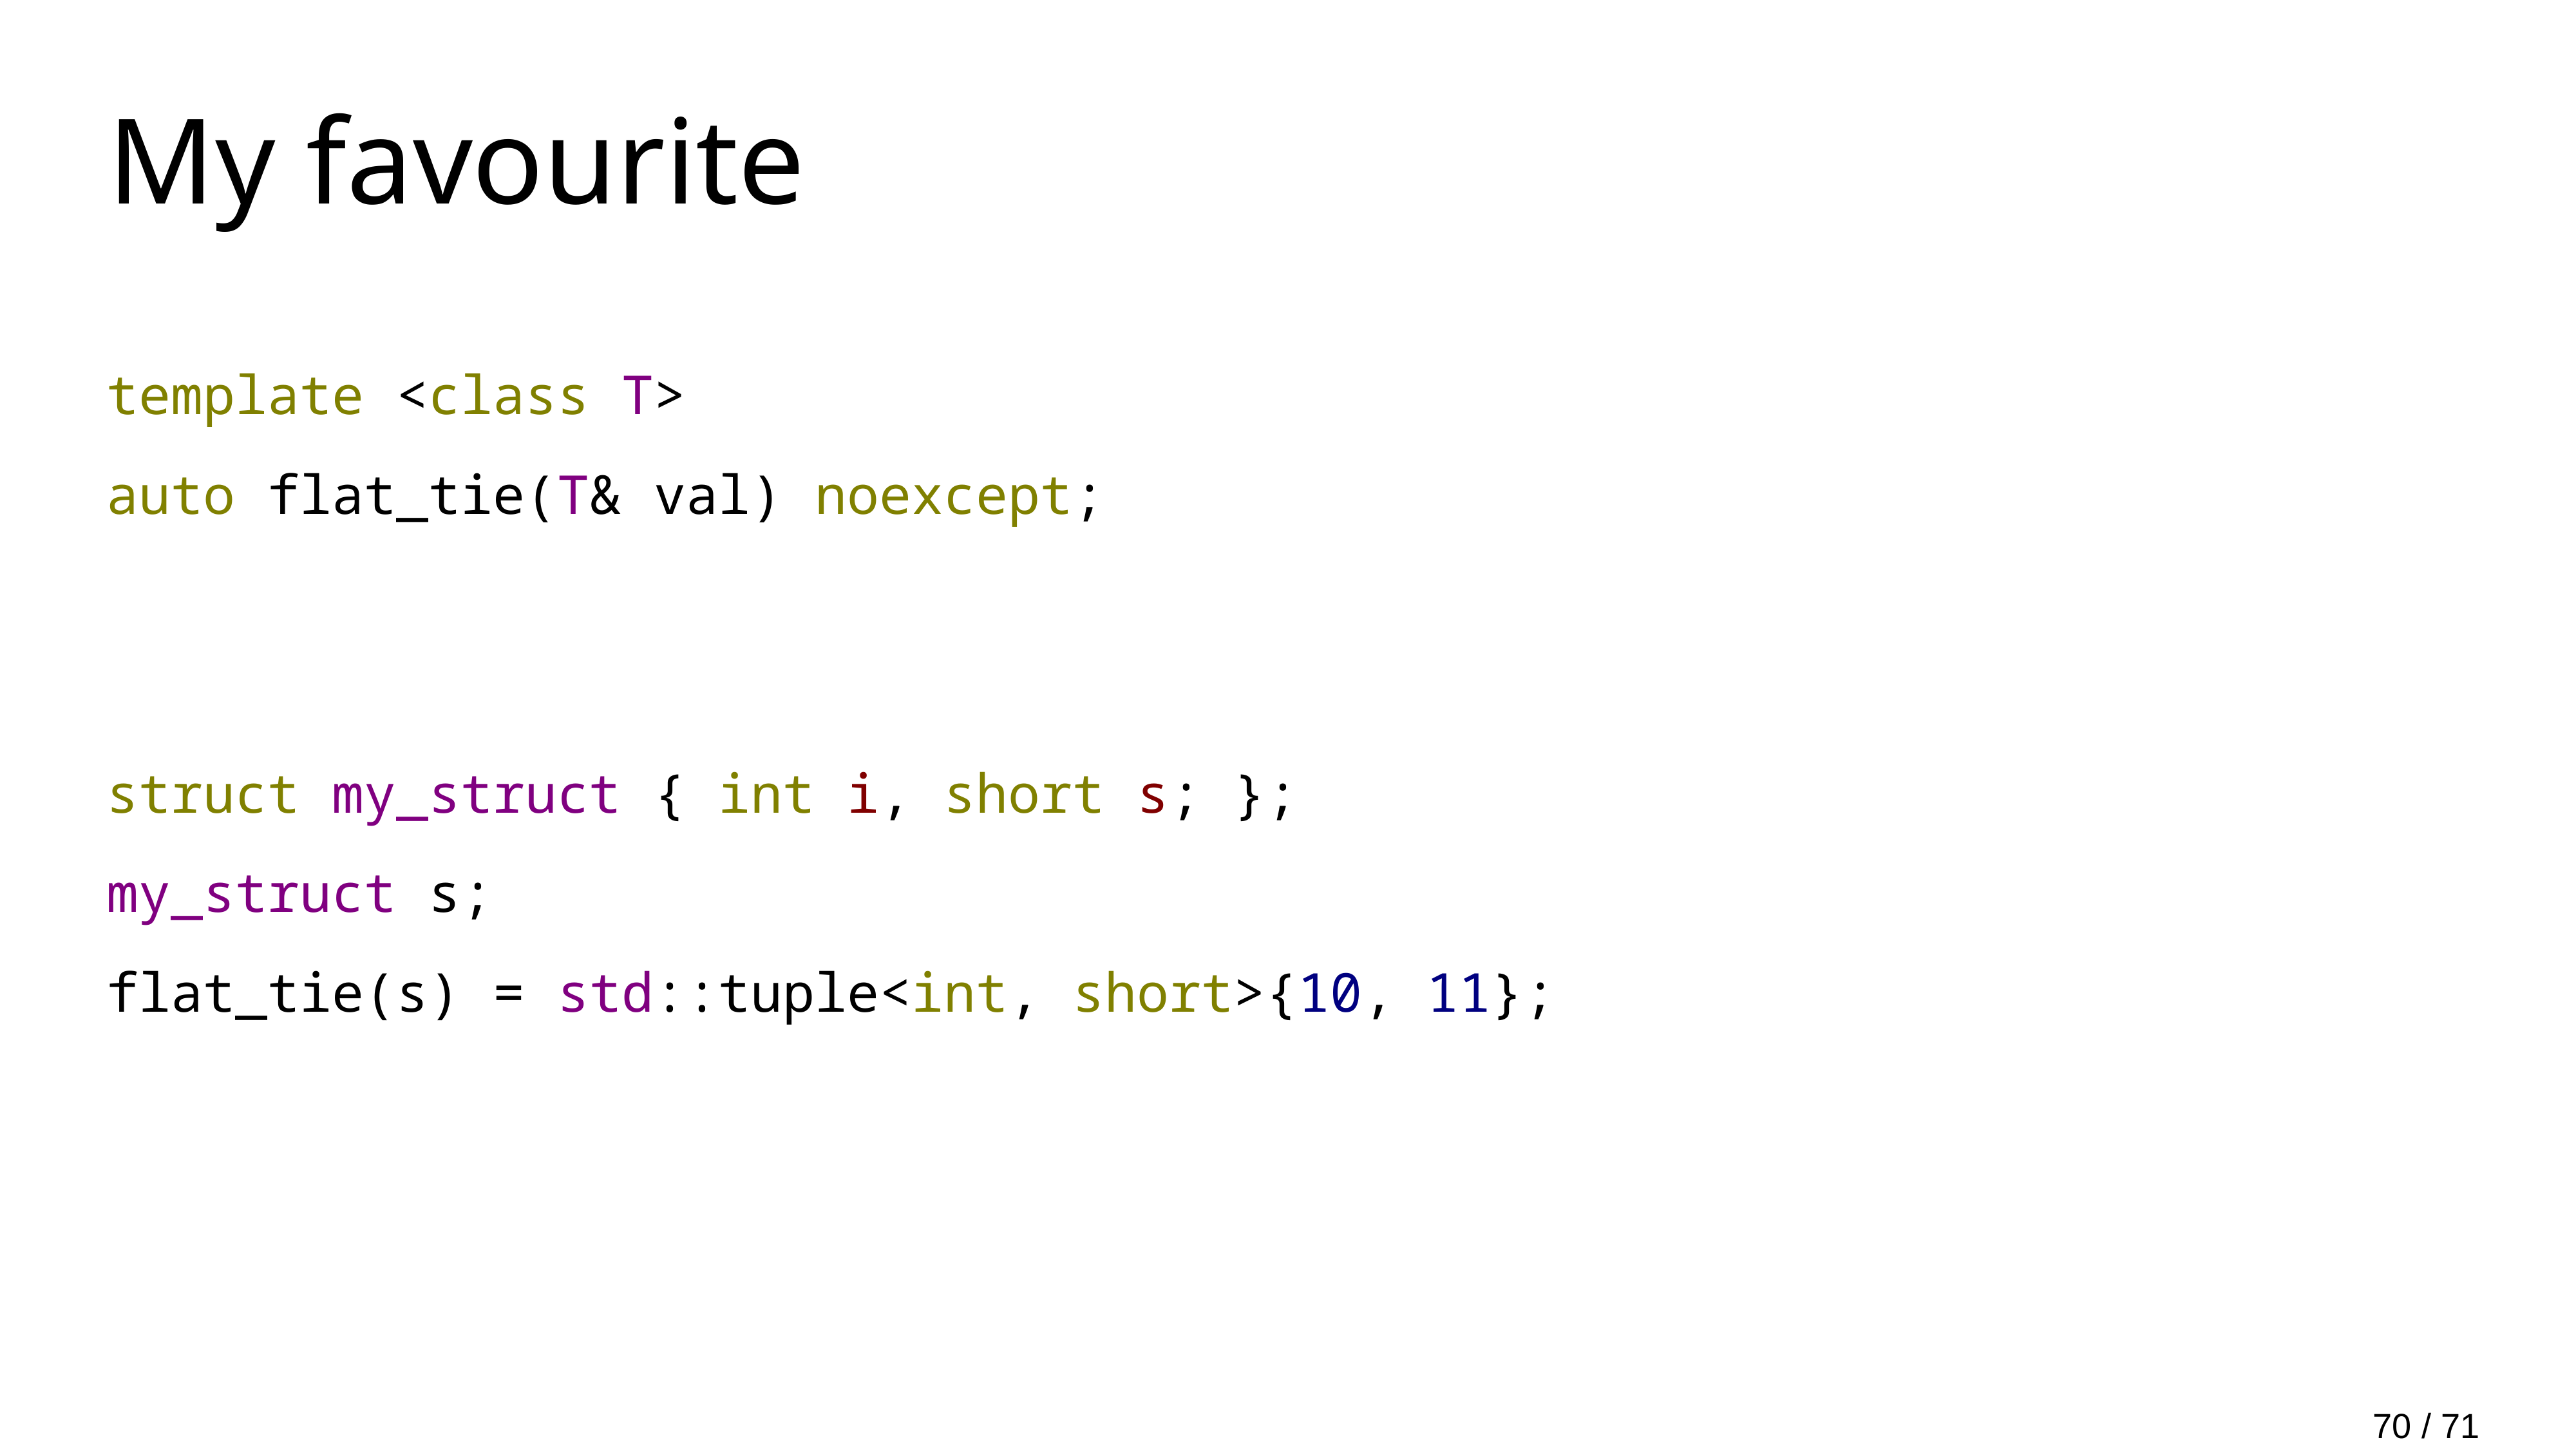

# My favourite
template <class T>
auto flat_tie(T& val) noexcept;
struct my_struct { int i, short s; };
my_struct s;
flat_tie(s) = std::tuple<int, short>{10, 11};